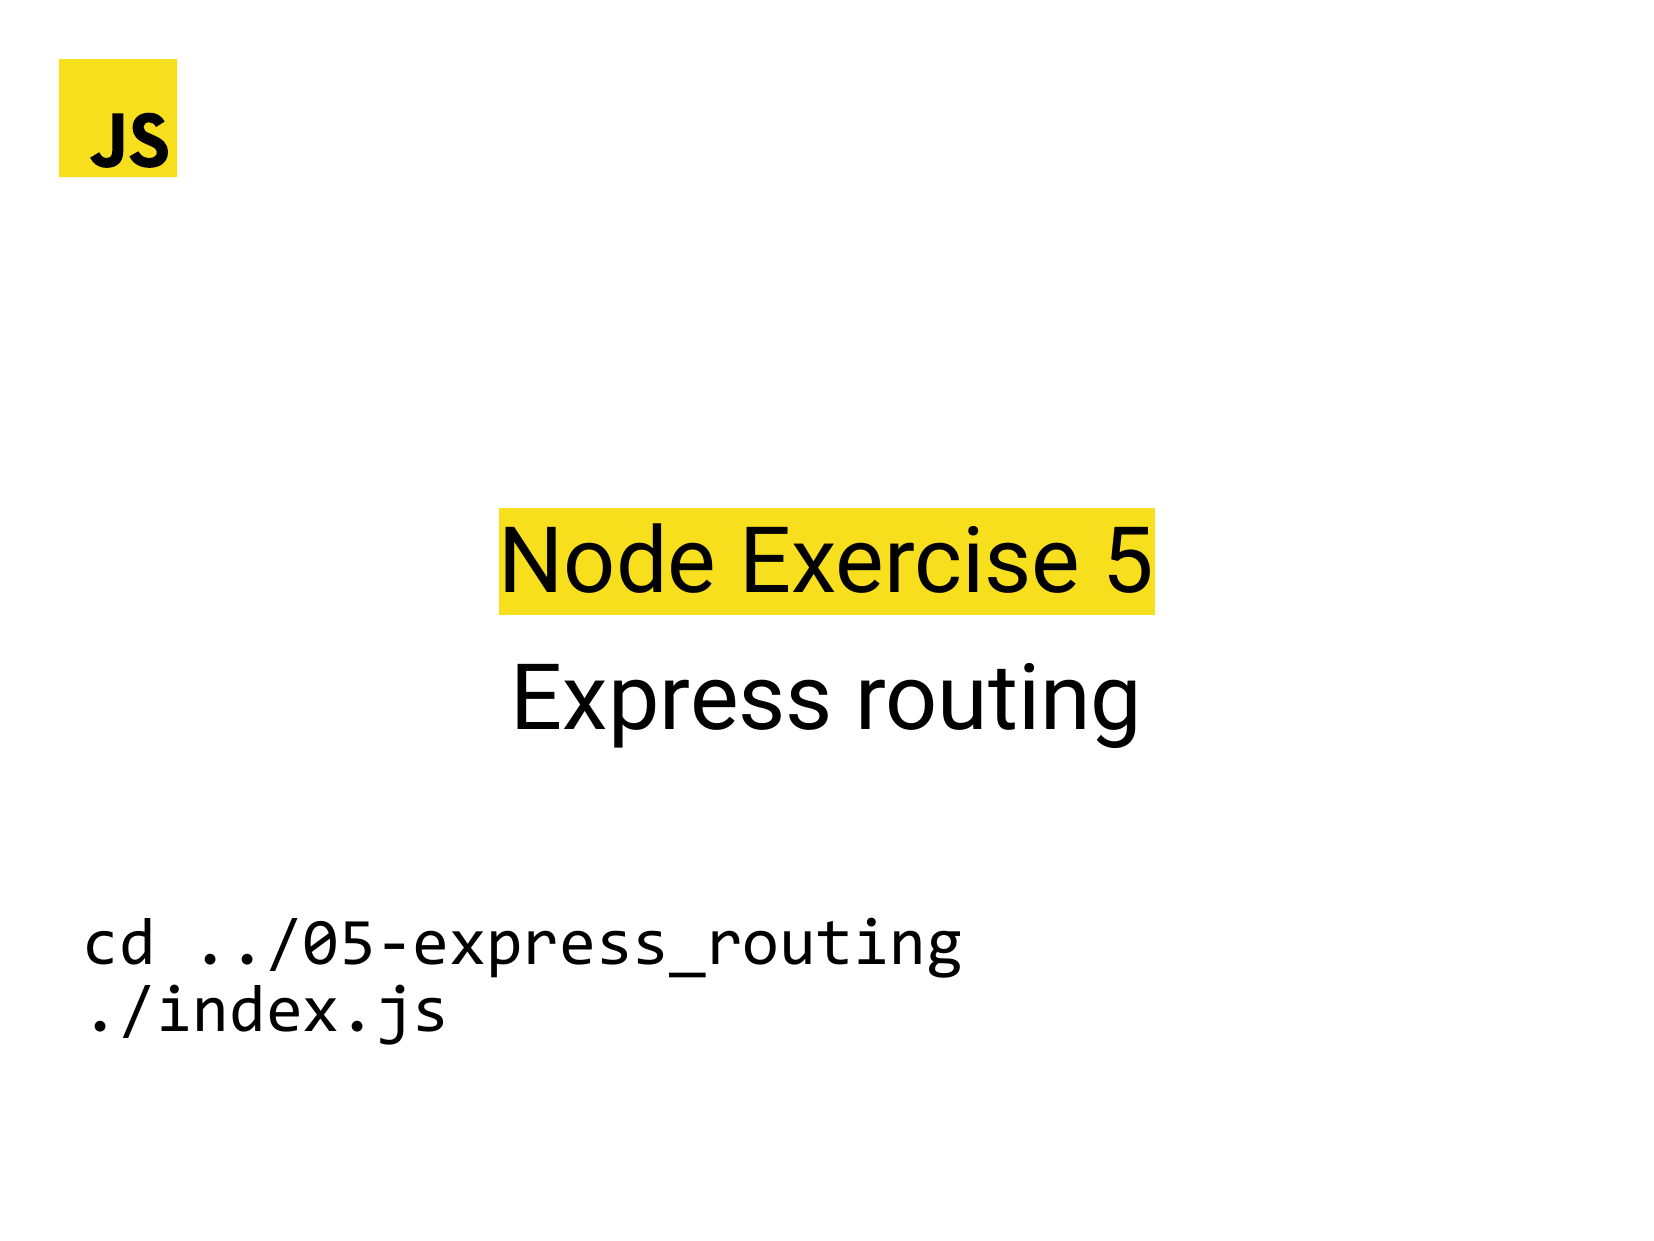

#
Node Exercise 5
Express routing
cd ../05-express_routing
./index.js